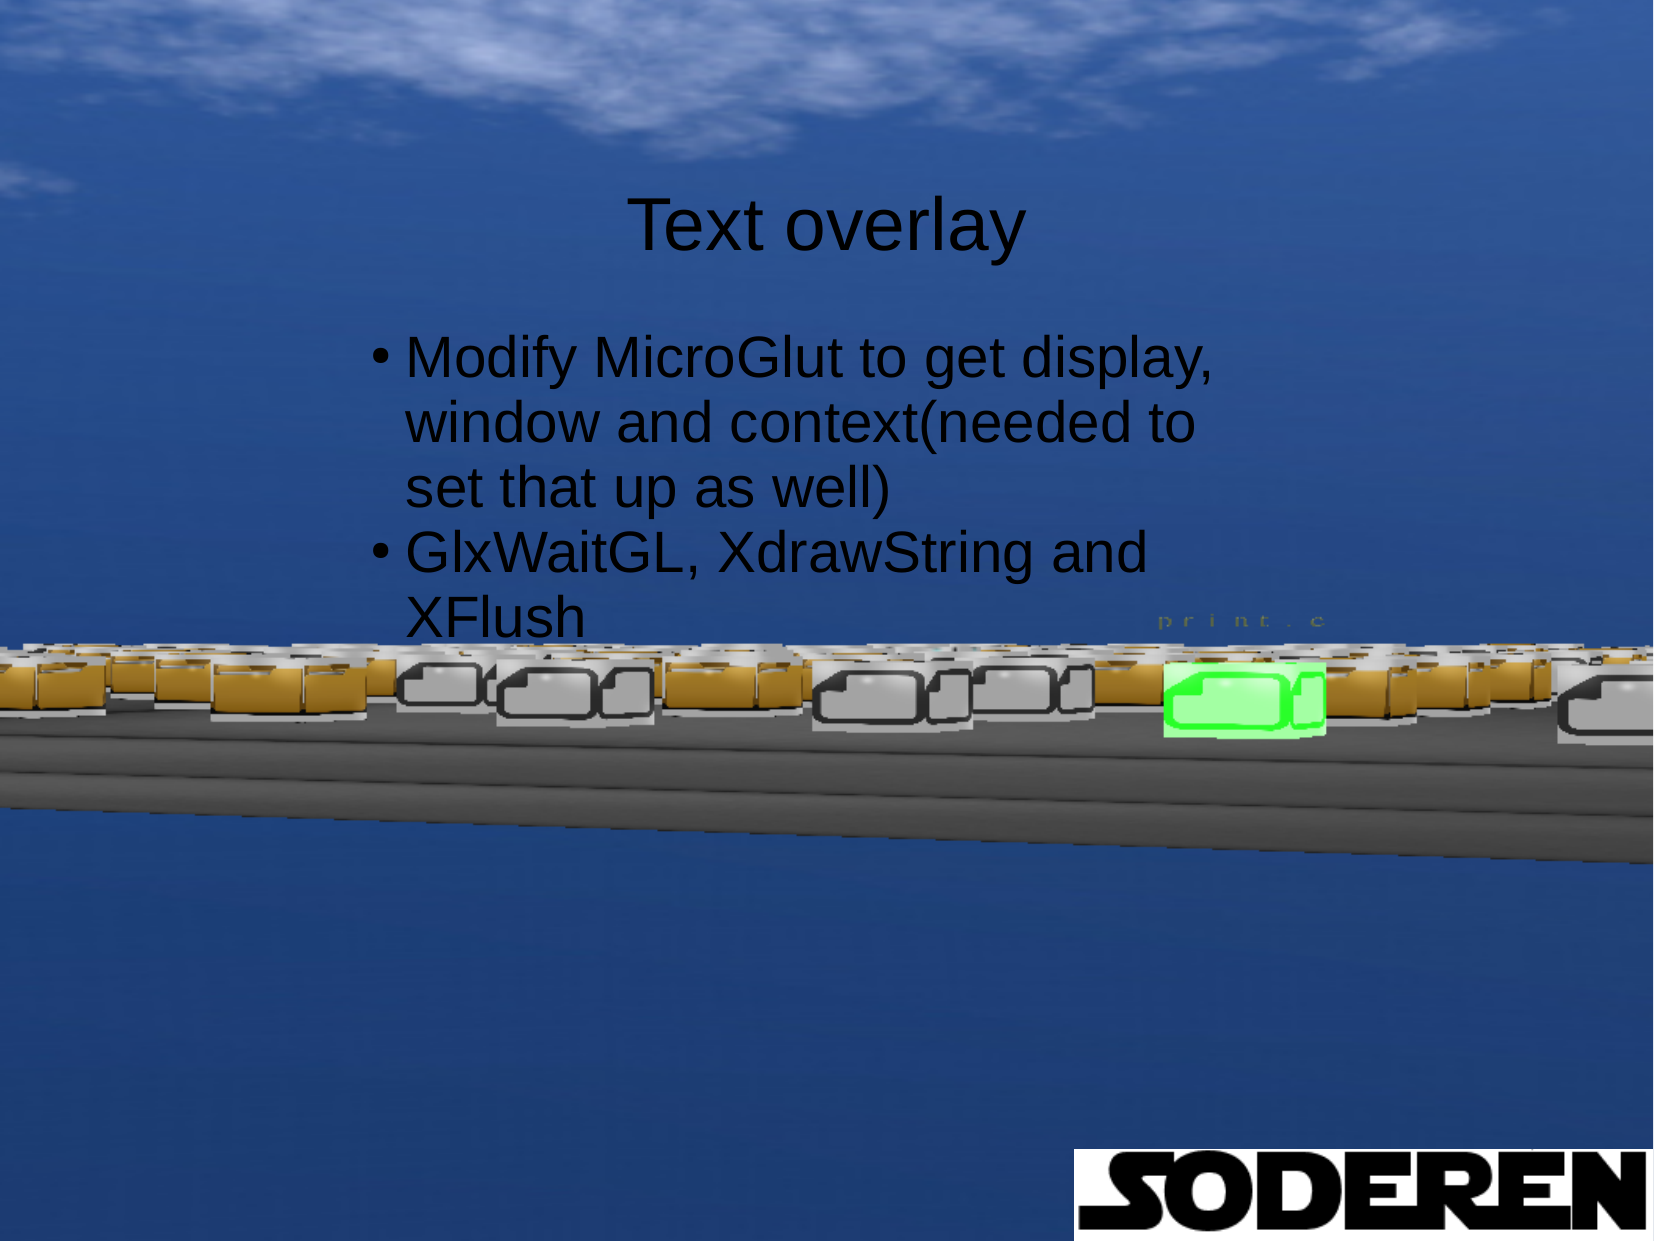

Text overlay
Modify MicroGlut to get display, window and context(needed to set that up as well)
GlxWaitGL, XdrawString and XFlush